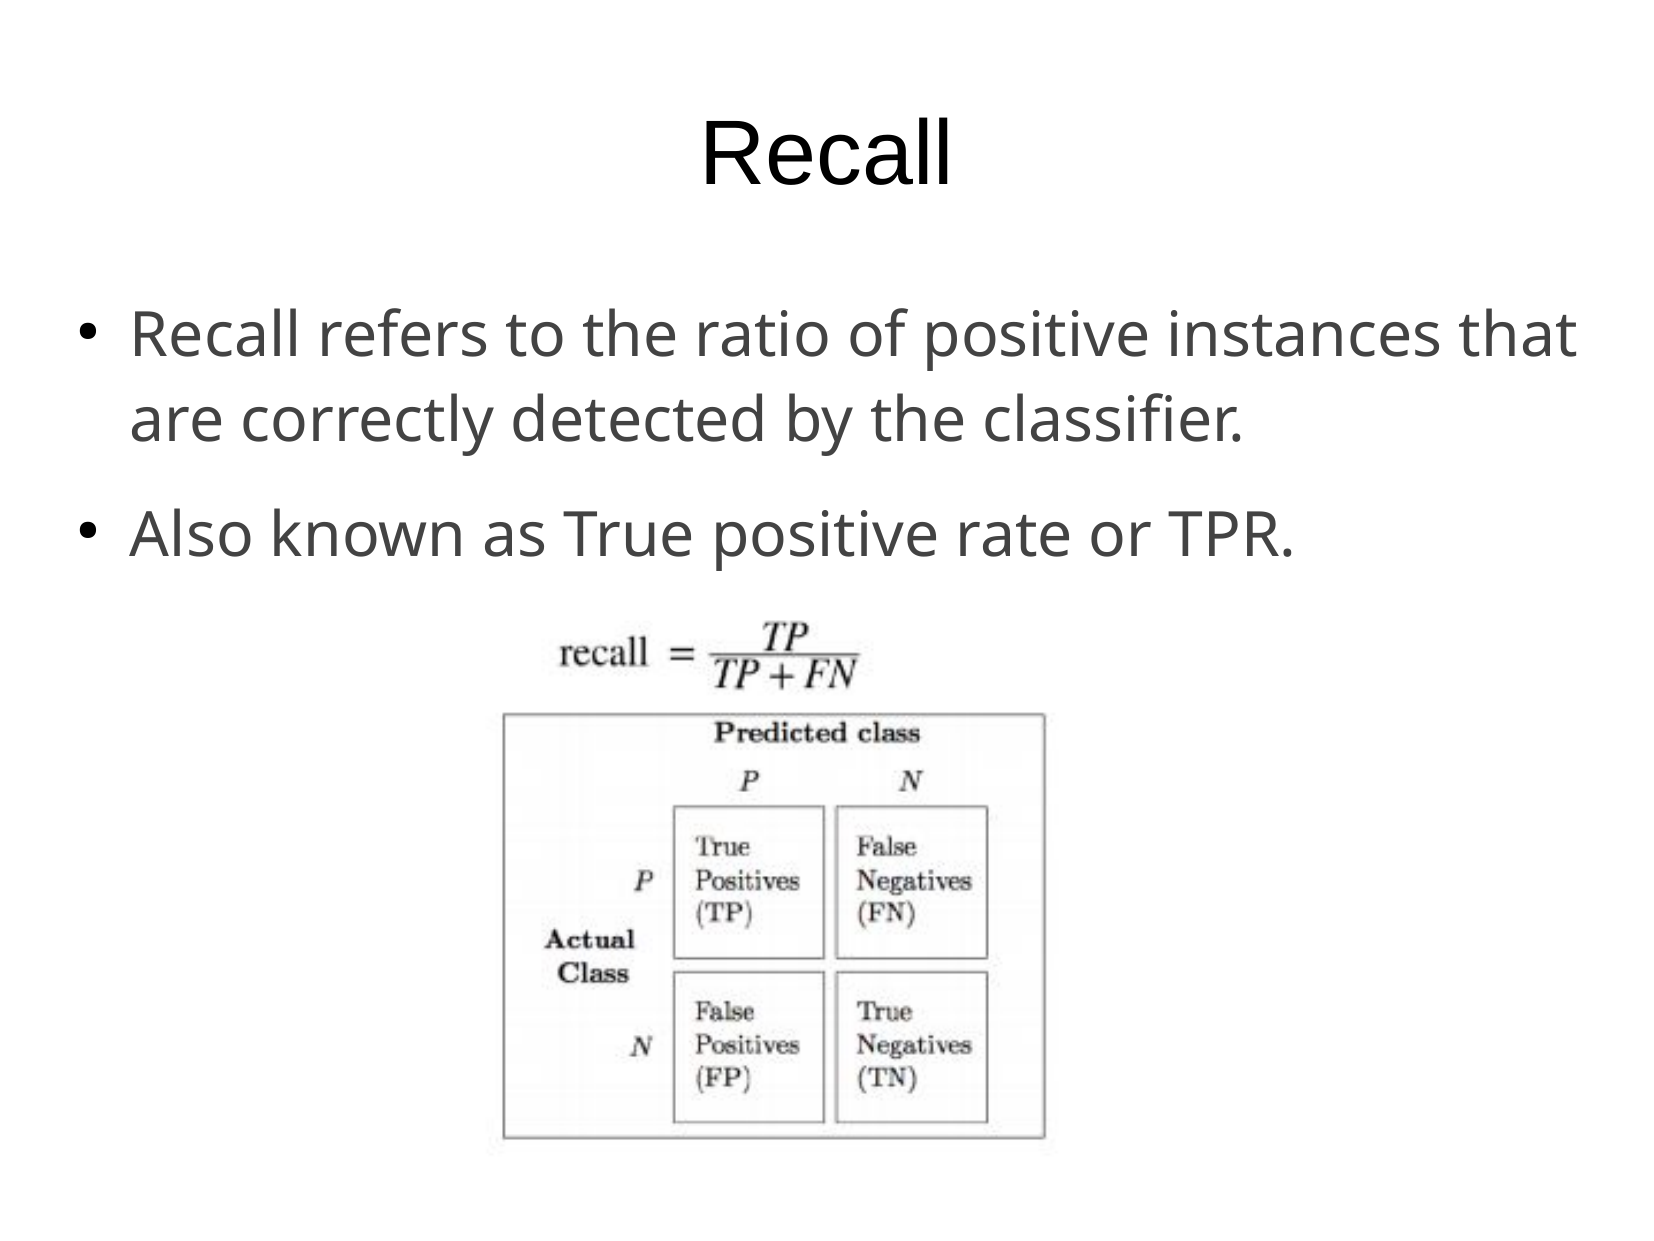

# Recall
Recall refers to the ratio of positive instances that are correctly detected by the classifier.
Also known as True positive rate or TPR.